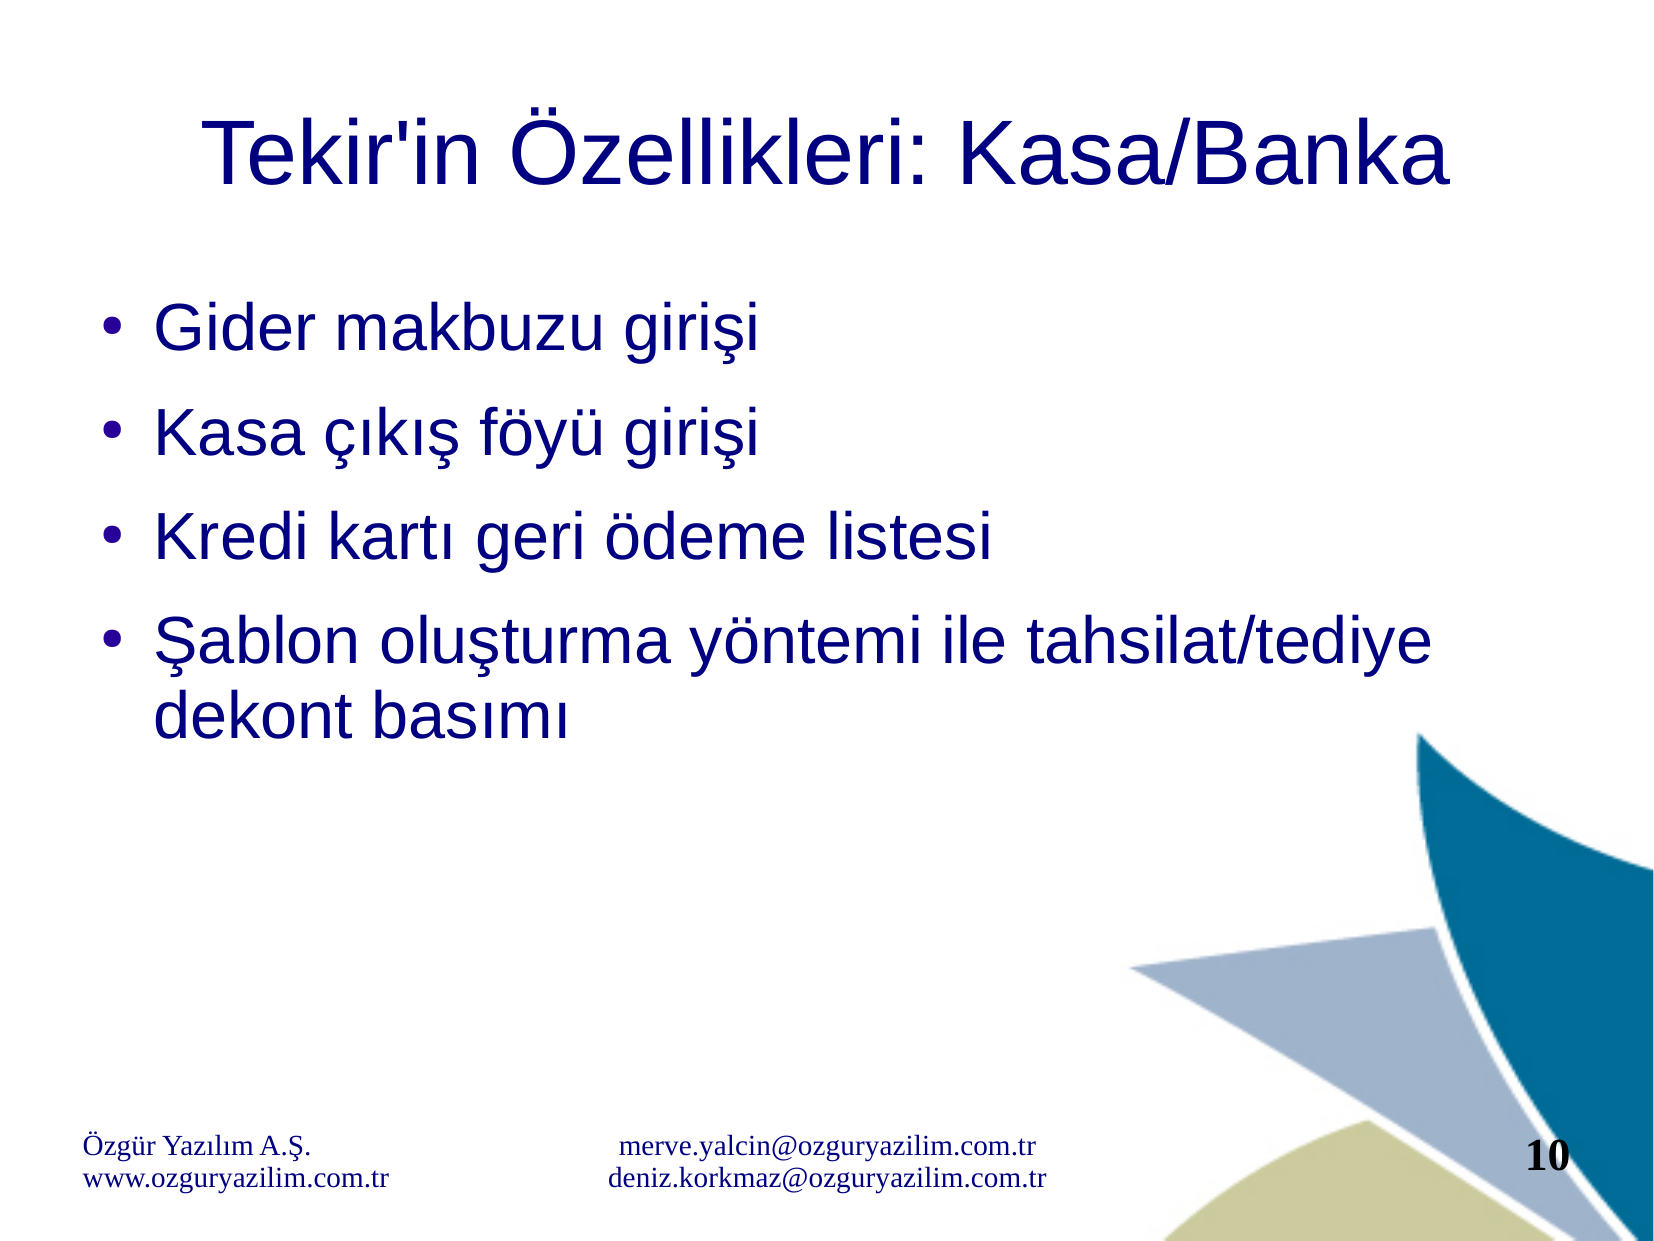

# Tekir'in Özellikleri: Kasa/Banka
Gider makbuzu girişi
Kasa çıkış föyü girişi
Kredi kartı geri ödeme listesi
Şablon oluşturma yöntemi ile tahsilat/tediye dekont basımı
10